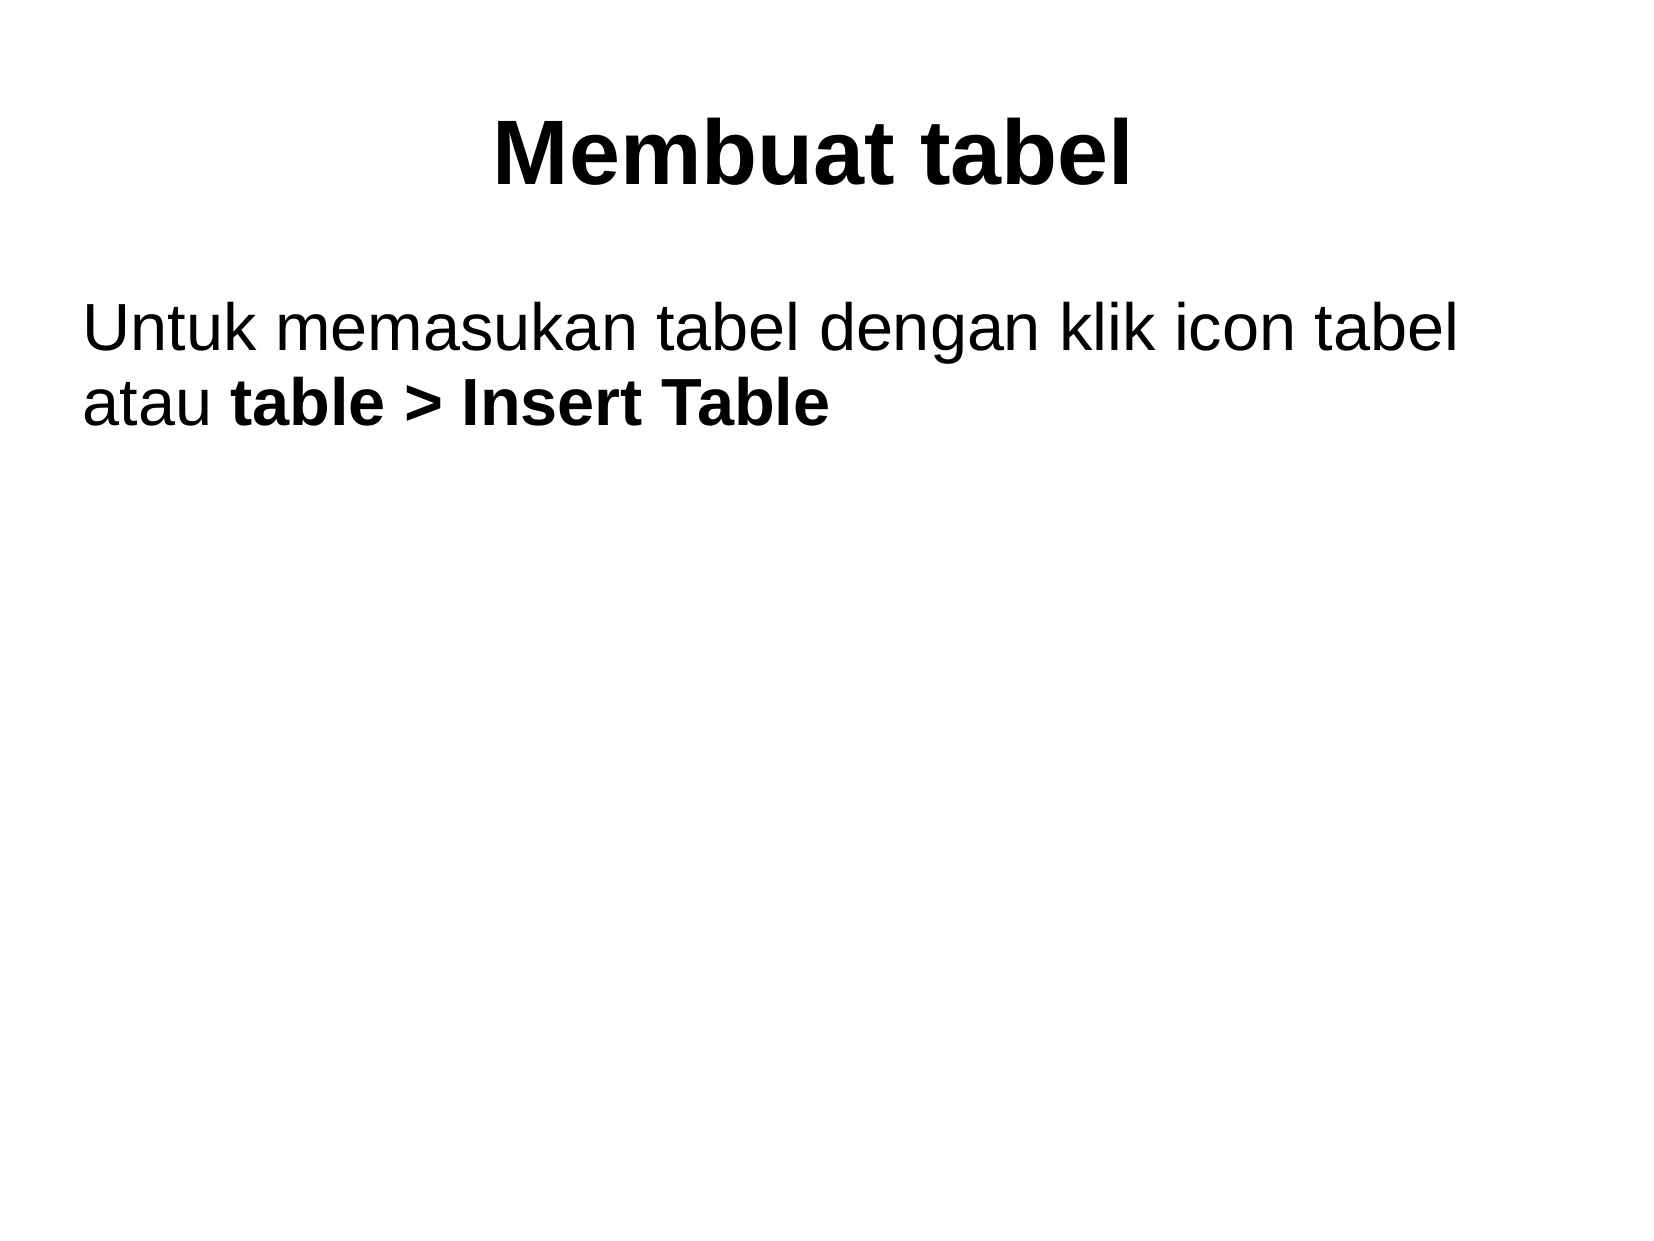

# Membuat tabel
Untuk memasukan tabel dengan klik icon tabel atau table > Insert Table